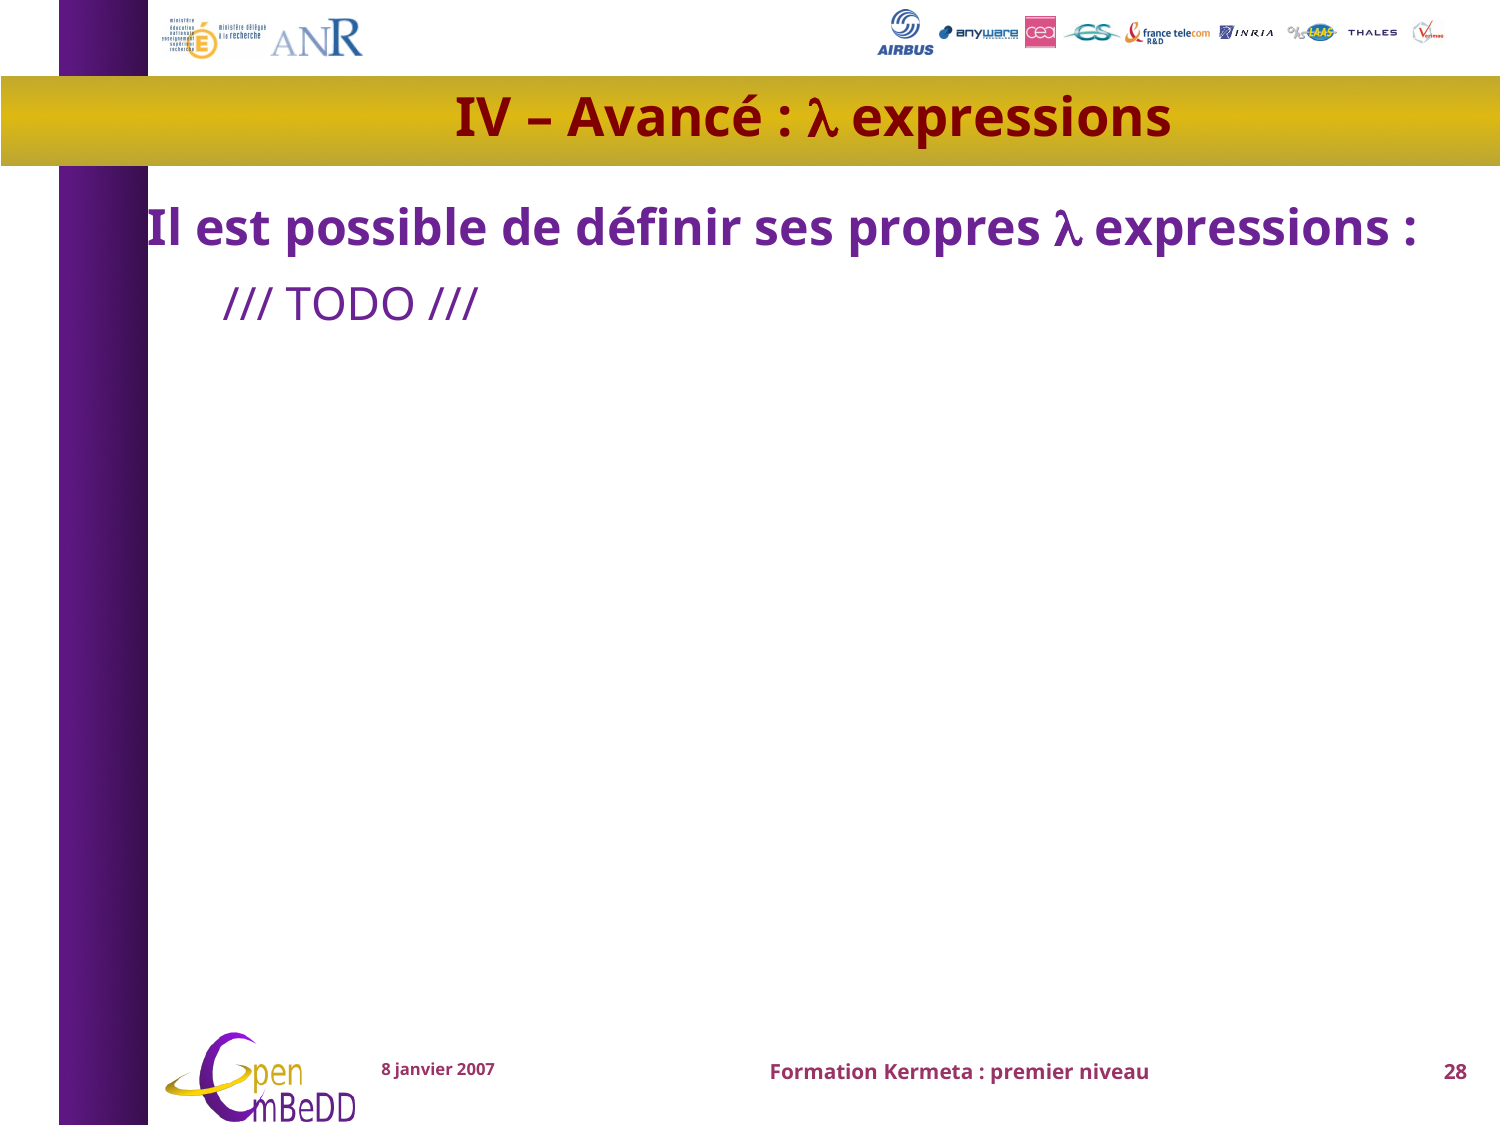

# IV – Avancé :  expressions
Il est possible de définir ses propres  expressions :
/// TODO ///
Pied de page
Pied de page fixe
28